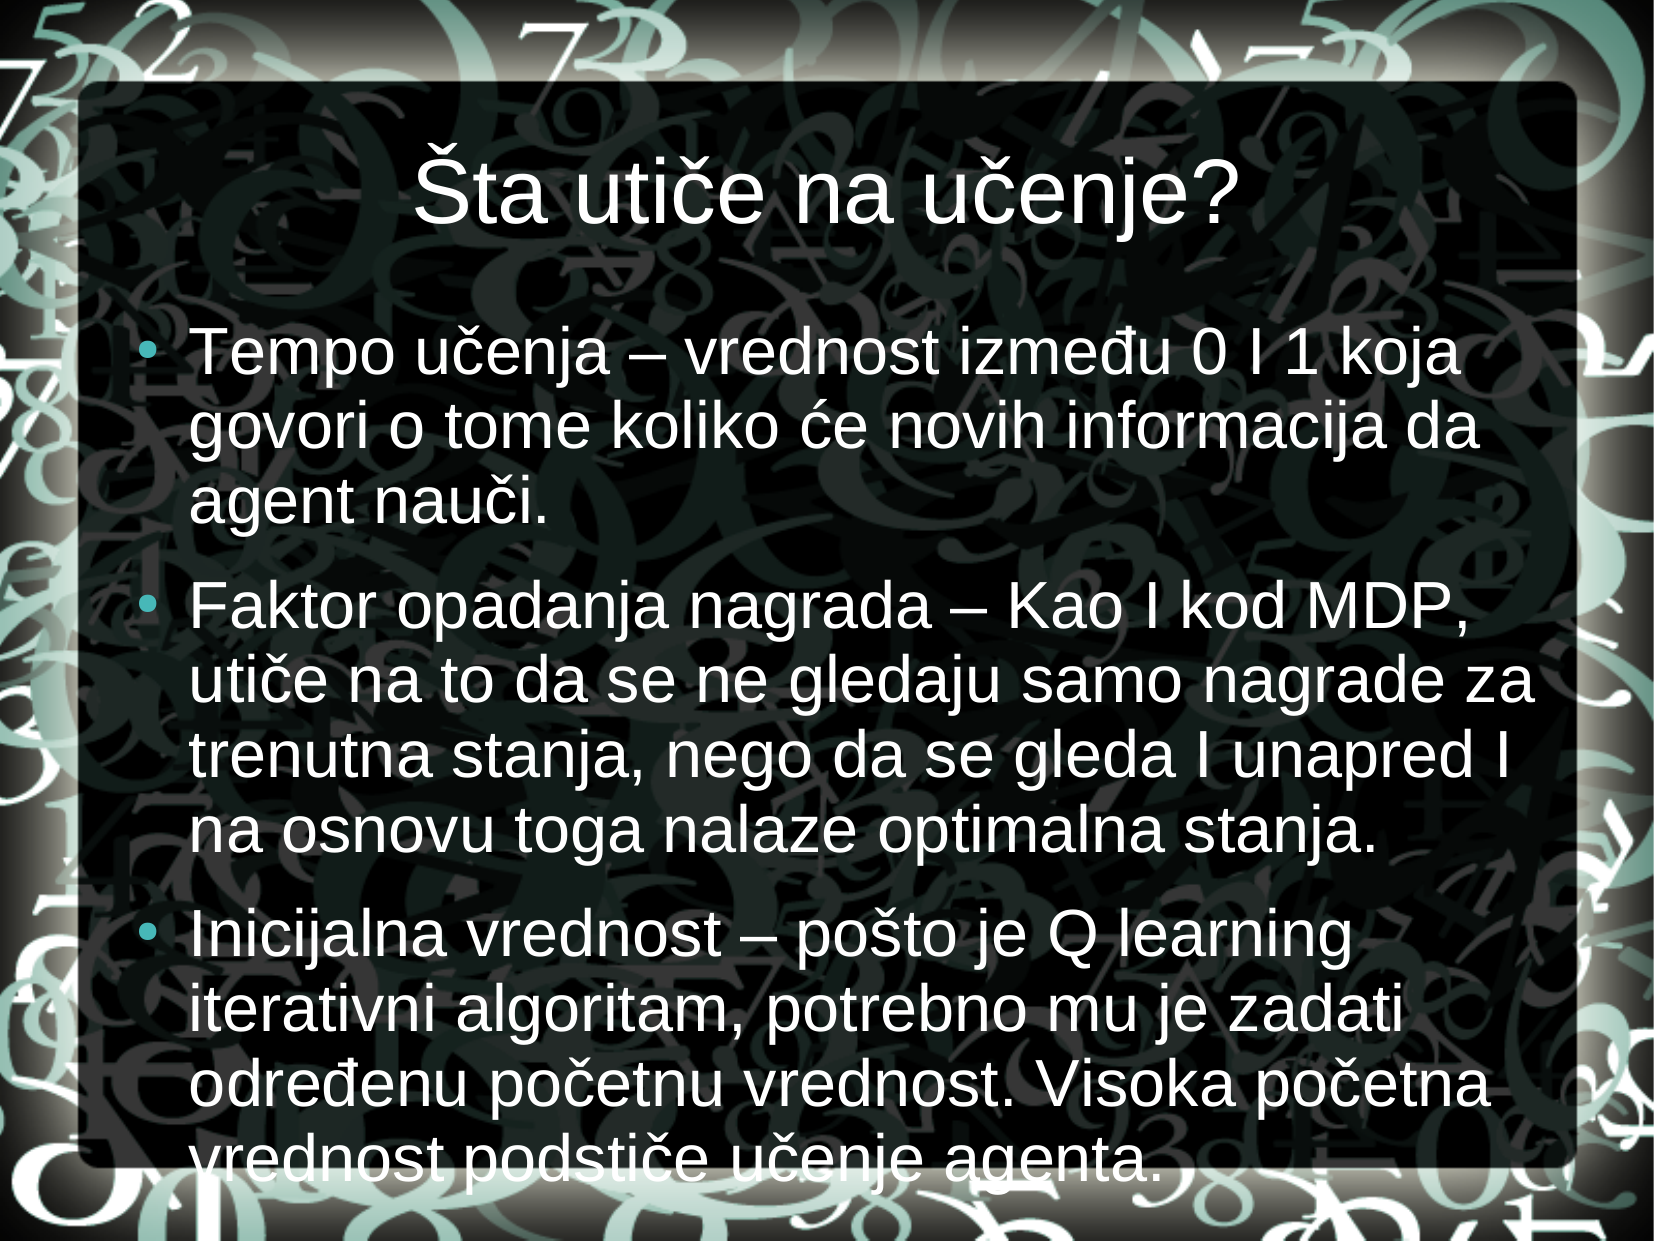

# Šta utiče na učenje?
Tempo učenja – vrednost između 0 I 1 koja govori o tome koliko će novih informacija da agent nauči.
Faktor opadanja nagrada – Kao I kod MDP, utiče na to da se ne gledaju samo nagrade za trenutna stanja, nego da se gleda I unapred I na osnovu toga nalaze optimalna stanja.
Inicijalna vrednost – pošto je Q learning iterativni algoritam, potrebno mu je zadati određenu početnu vrednost. Visoka početna vrednost podstiče učenje agenta.